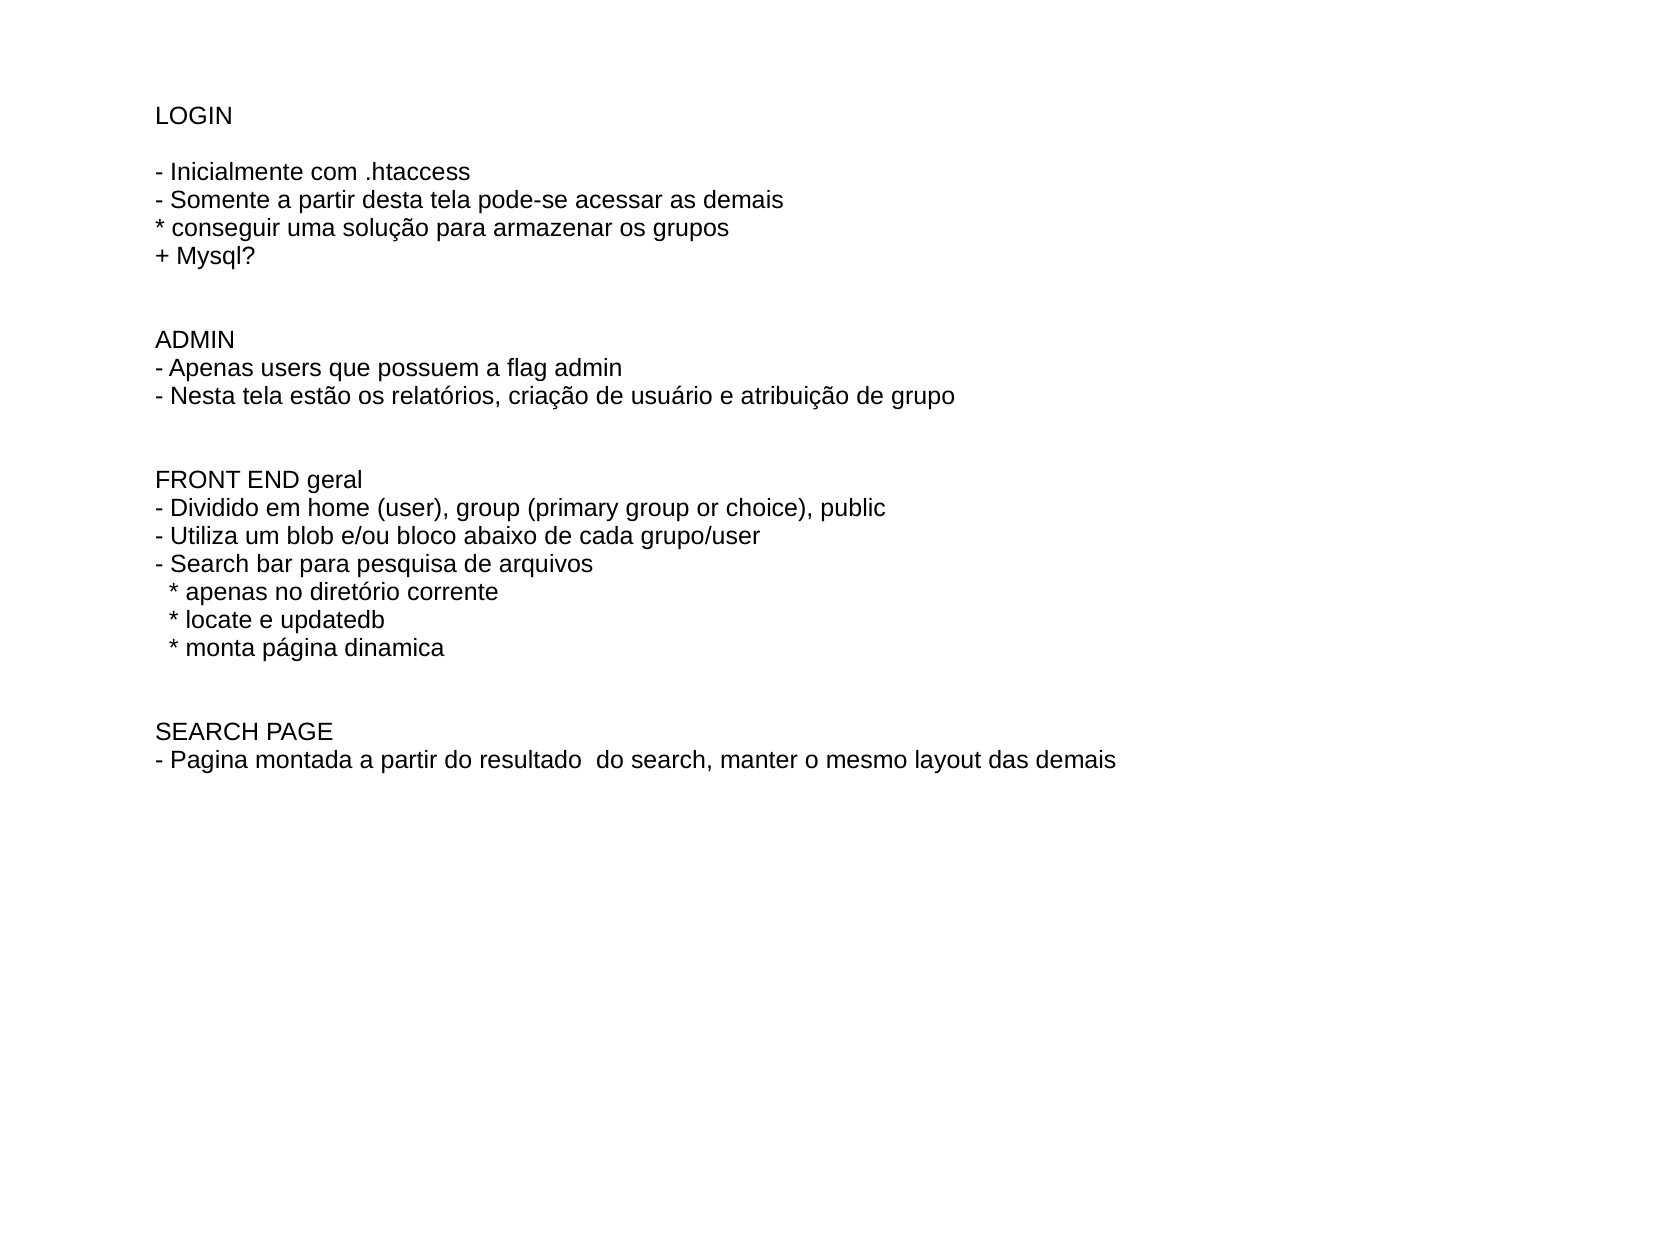

LOGIN
- Inicialmente com .htaccess
- Somente a partir desta tela pode-se acessar as demais
* conseguir uma solução para armazenar os grupos
+ Mysql?
ADMIN
- Apenas users que possuem a flag admin
- Nesta tela estão os relatórios, criação de usuário e atribuição de grupo
FRONT END geral
- Dividido em home (user), group (primary group or choice), public
- Utiliza um blob e/ou bloco abaixo de cada grupo/user
- Search bar para pesquisa de arquivos
 * apenas no diretório corrente
 * locate e updatedb
 * monta página dinamica
SEARCH PAGE
- Pagina montada a partir do resultado do search, manter o mesmo layout das demais